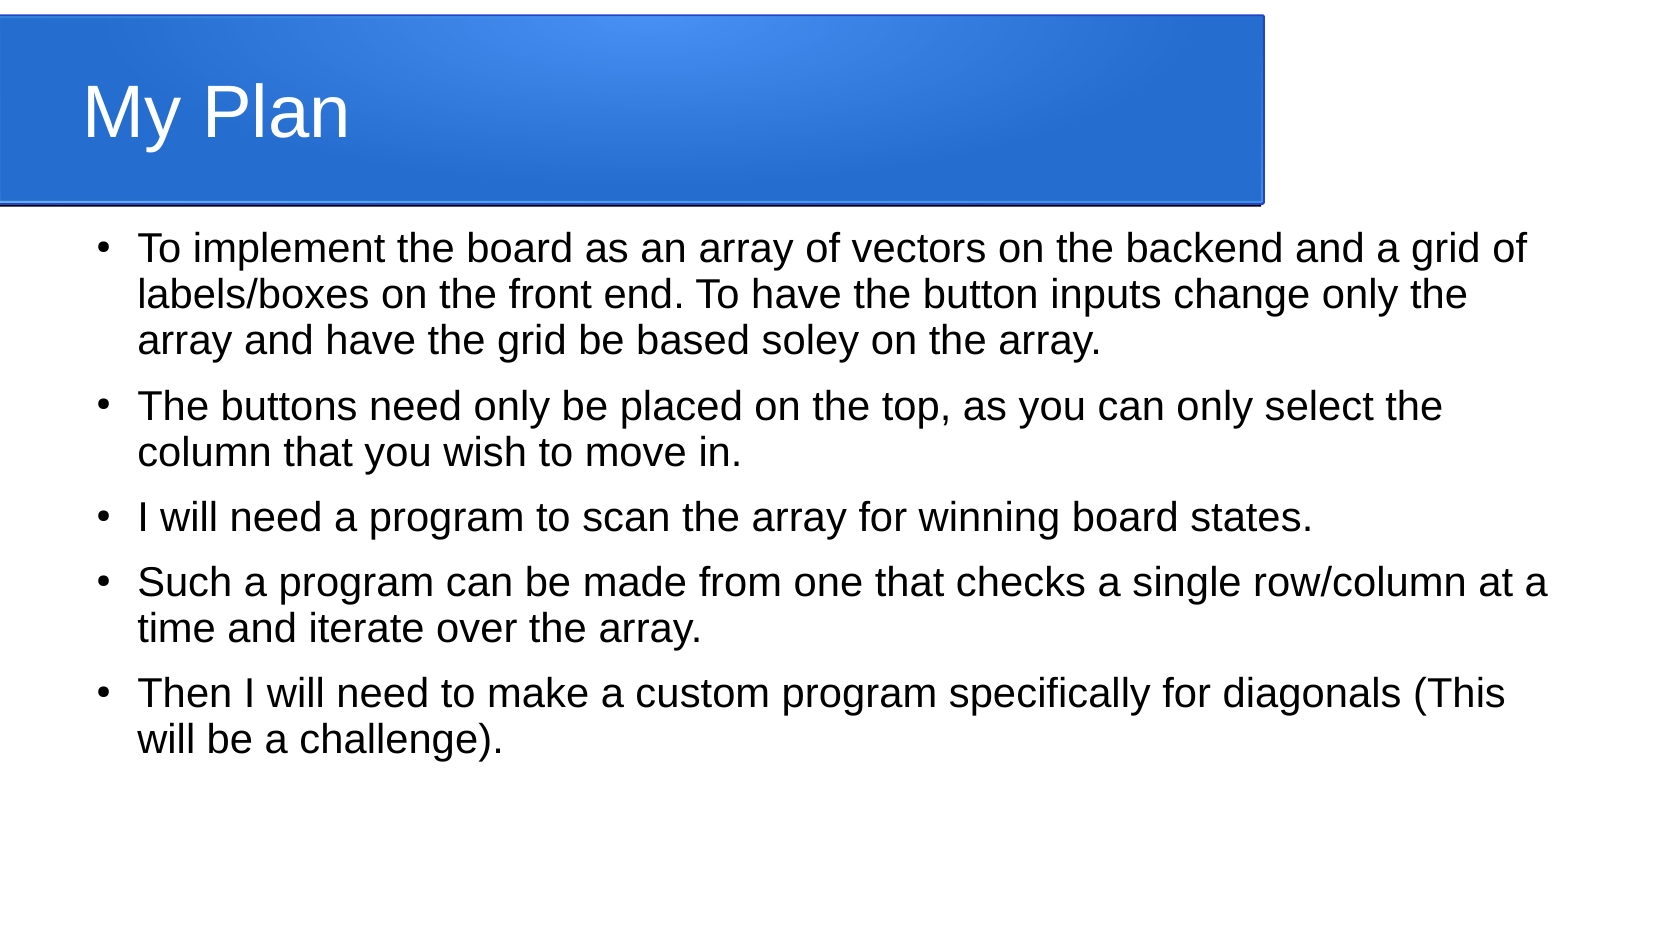

# My Plan
To implement the board as an array of vectors on the backend and a grid of labels/boxes on the front end. To have the button inputs change only the array and have the grid be based soley on the array.
The buttons need only be placed on the top, as you can only select the column that you wish to move in.
I will need a program to scan the array for winning board states.
Such a program can be made from one that checks a single row/column at a time and iterate over the array.
Then I will need to make a custom program specifically for diagonals (This will be a challenge).